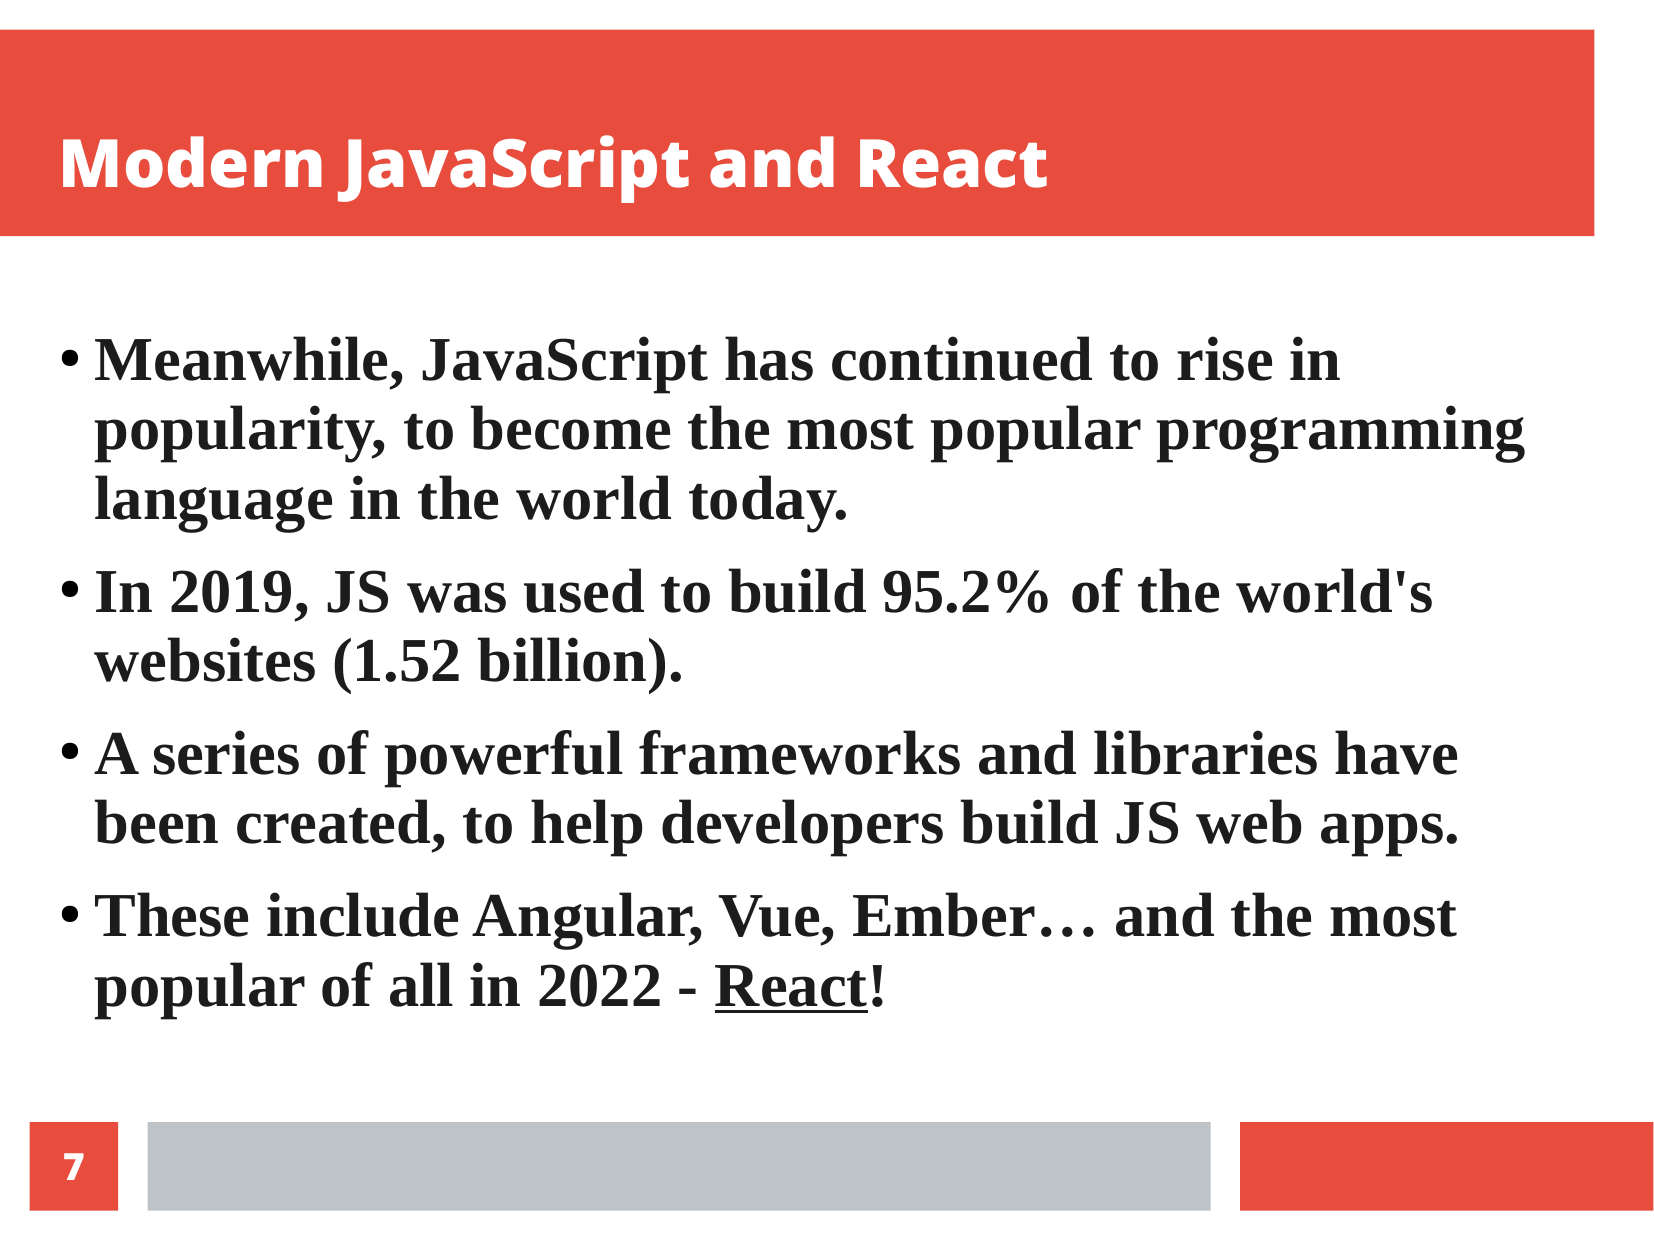

# Modern JavaScript and React
Meanwhile, JavaScript has continued to rise in popularity, to become the most popular programming language in the world today.
In 2019, JS was used to build 95.2% of the world's websites (1.52 billion).
A series of powerful frameworks and libraries have been created, to help developers build JS web apps.
These include Angular, Vue, Ember… and the most popular of all in 2022 - React!
7